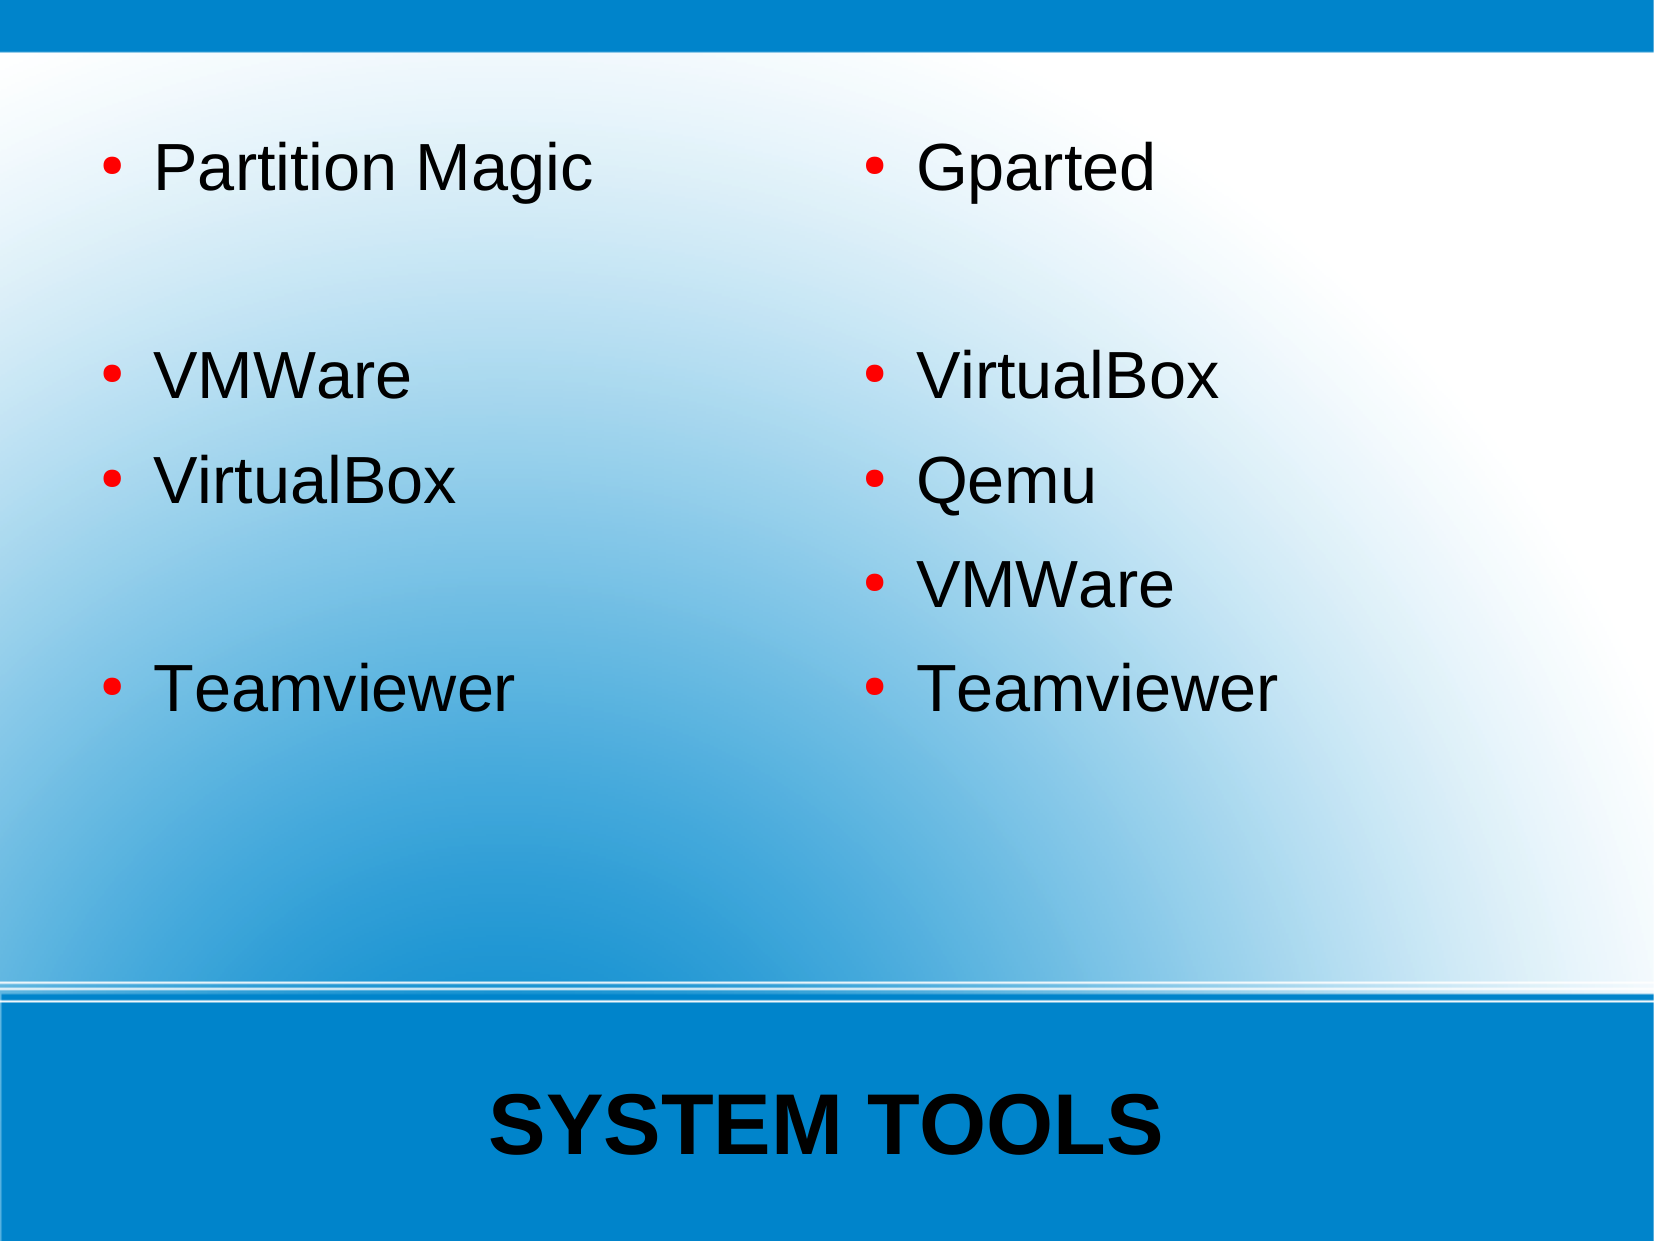

Partition Magic
VMWare
VirtualBox
Teamviewer
Gparted
VirtualBox
Qemu
VMWare
Teamviewer
# SYSTEM TOOLS